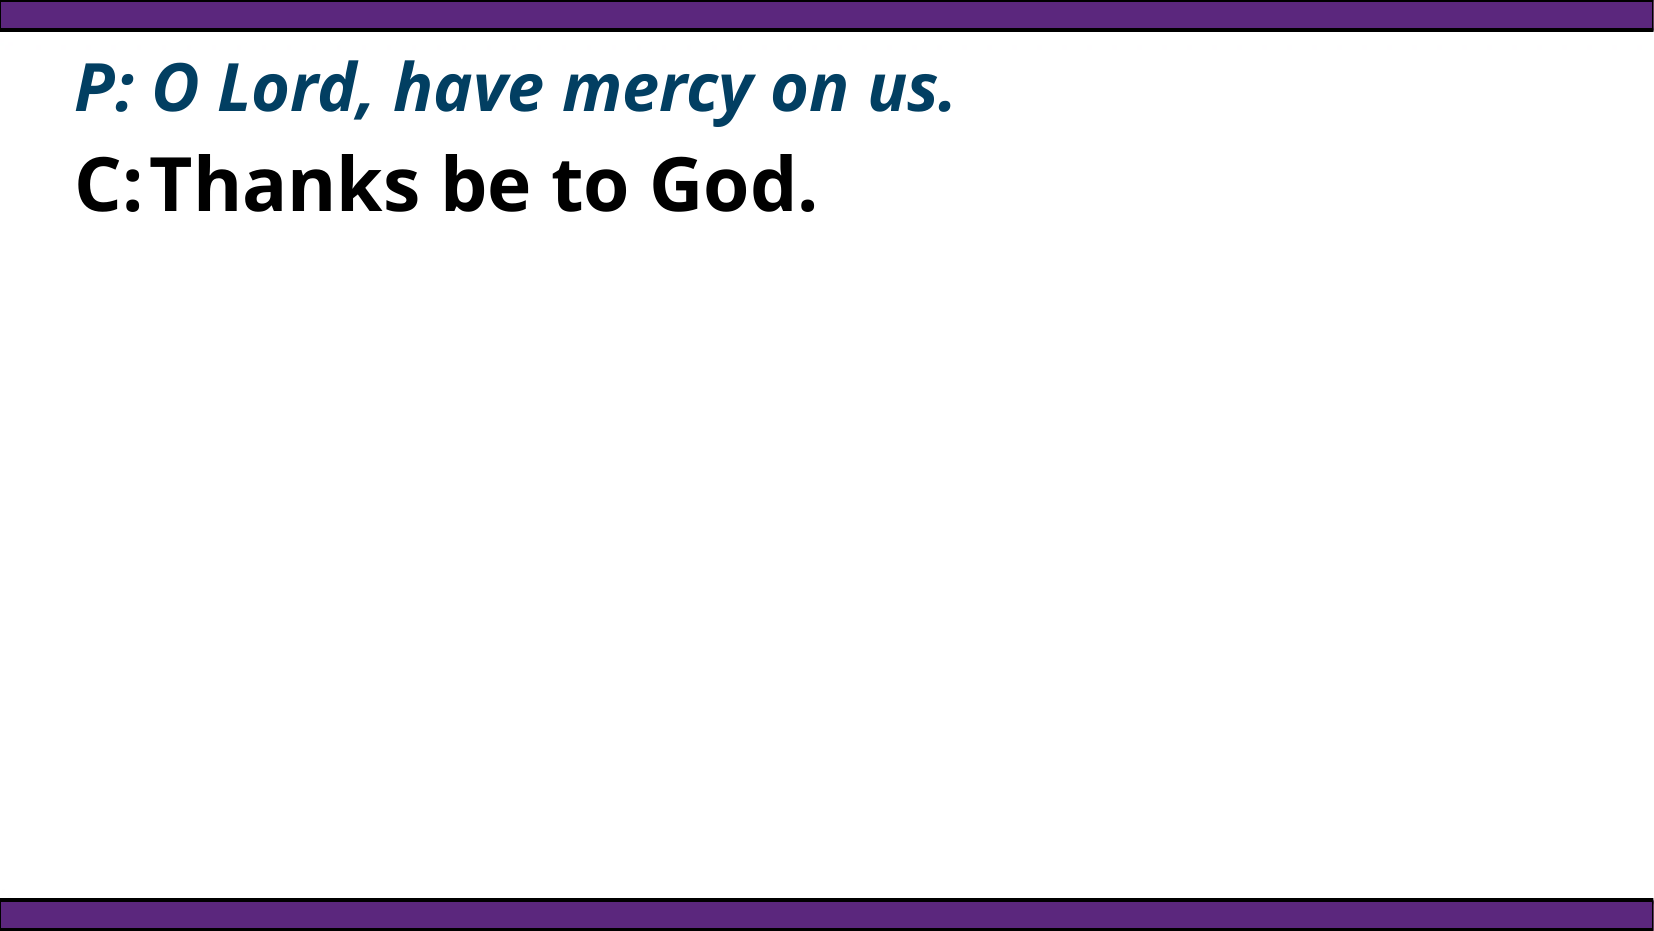

P: O Lord, have mercy on us.
C:	Thanks be to God.